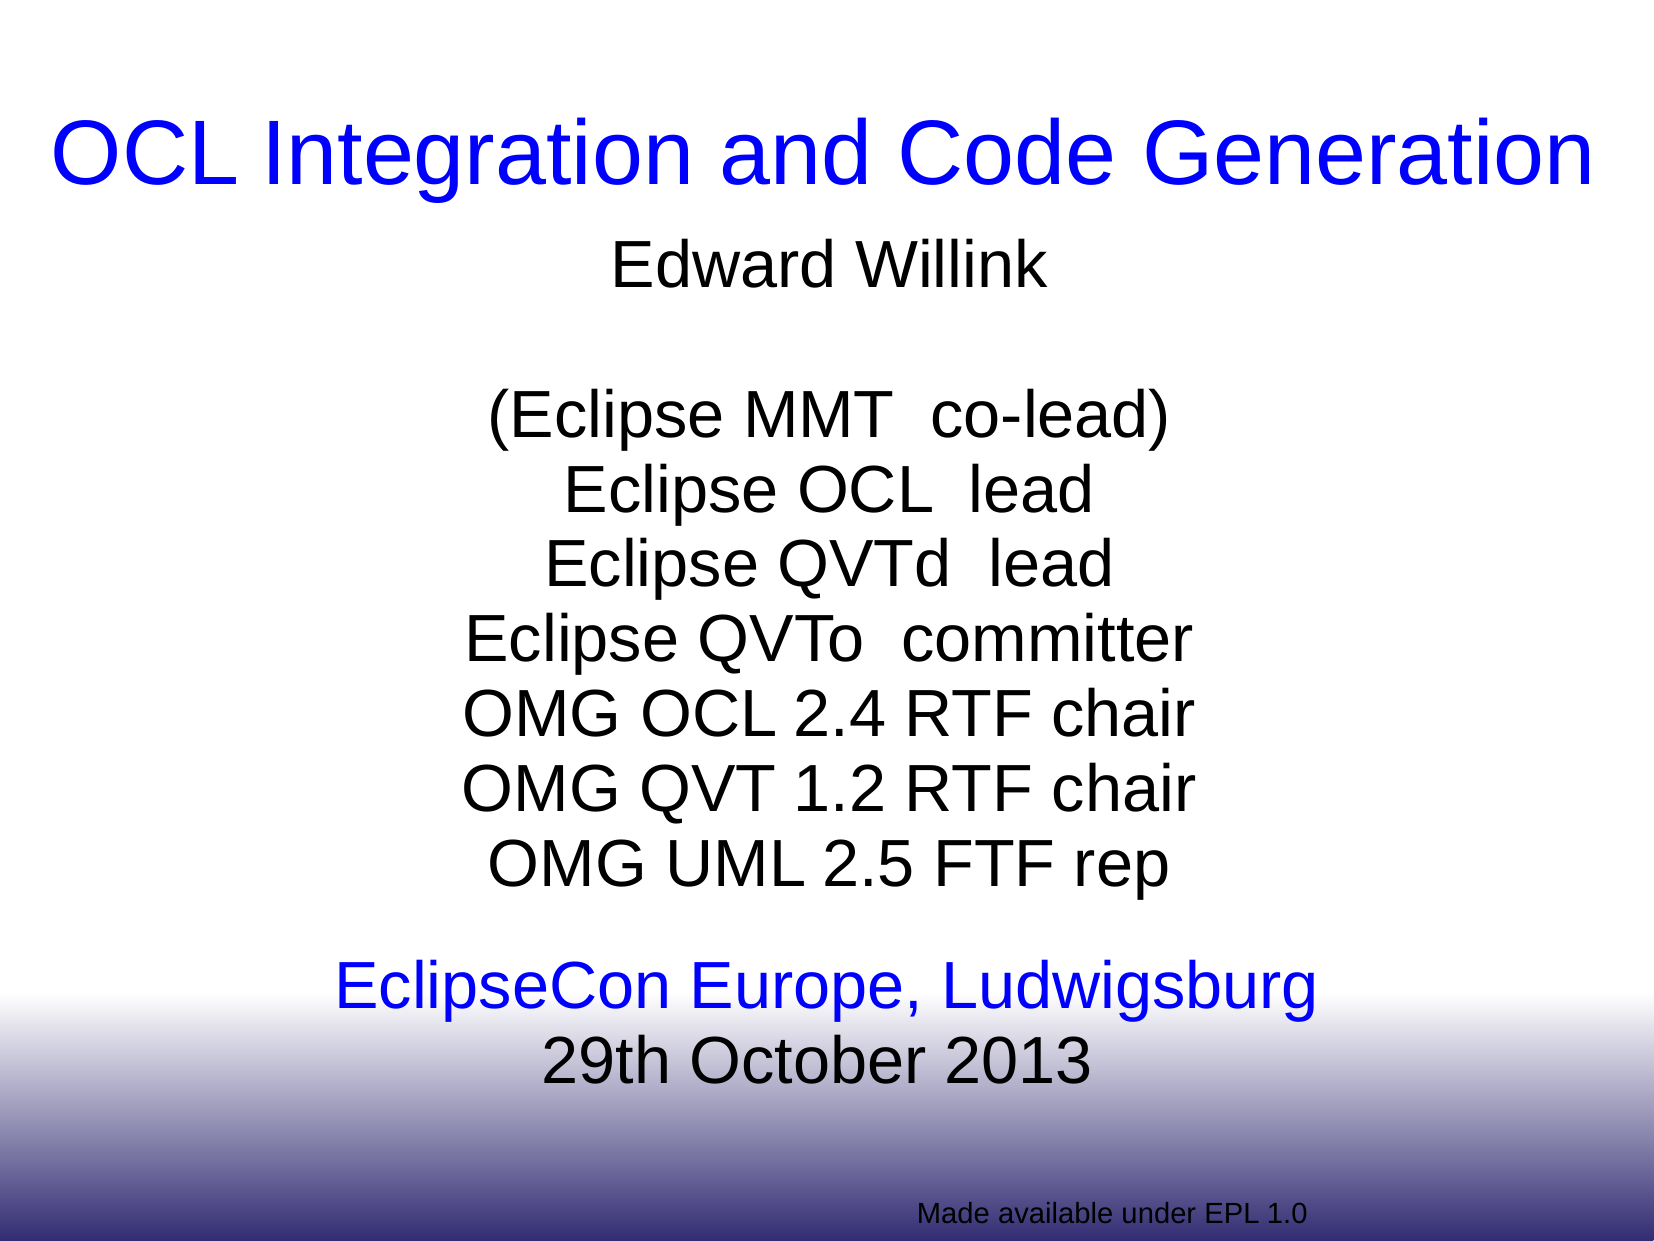

# OCL Integration and Code Generation
Edward Willink
(Eclipse MMT co-lead)
Eclipse OCL lead
Eclipse QVTd lead
Eclipse QVTo committer
OMG OCL 2.4 RTF chair
OMG QVT 1.2 RTF chair
OMG UML 2.5 FTF rep
EclipseCon Europe, Ludwigsburg
29th October 2013